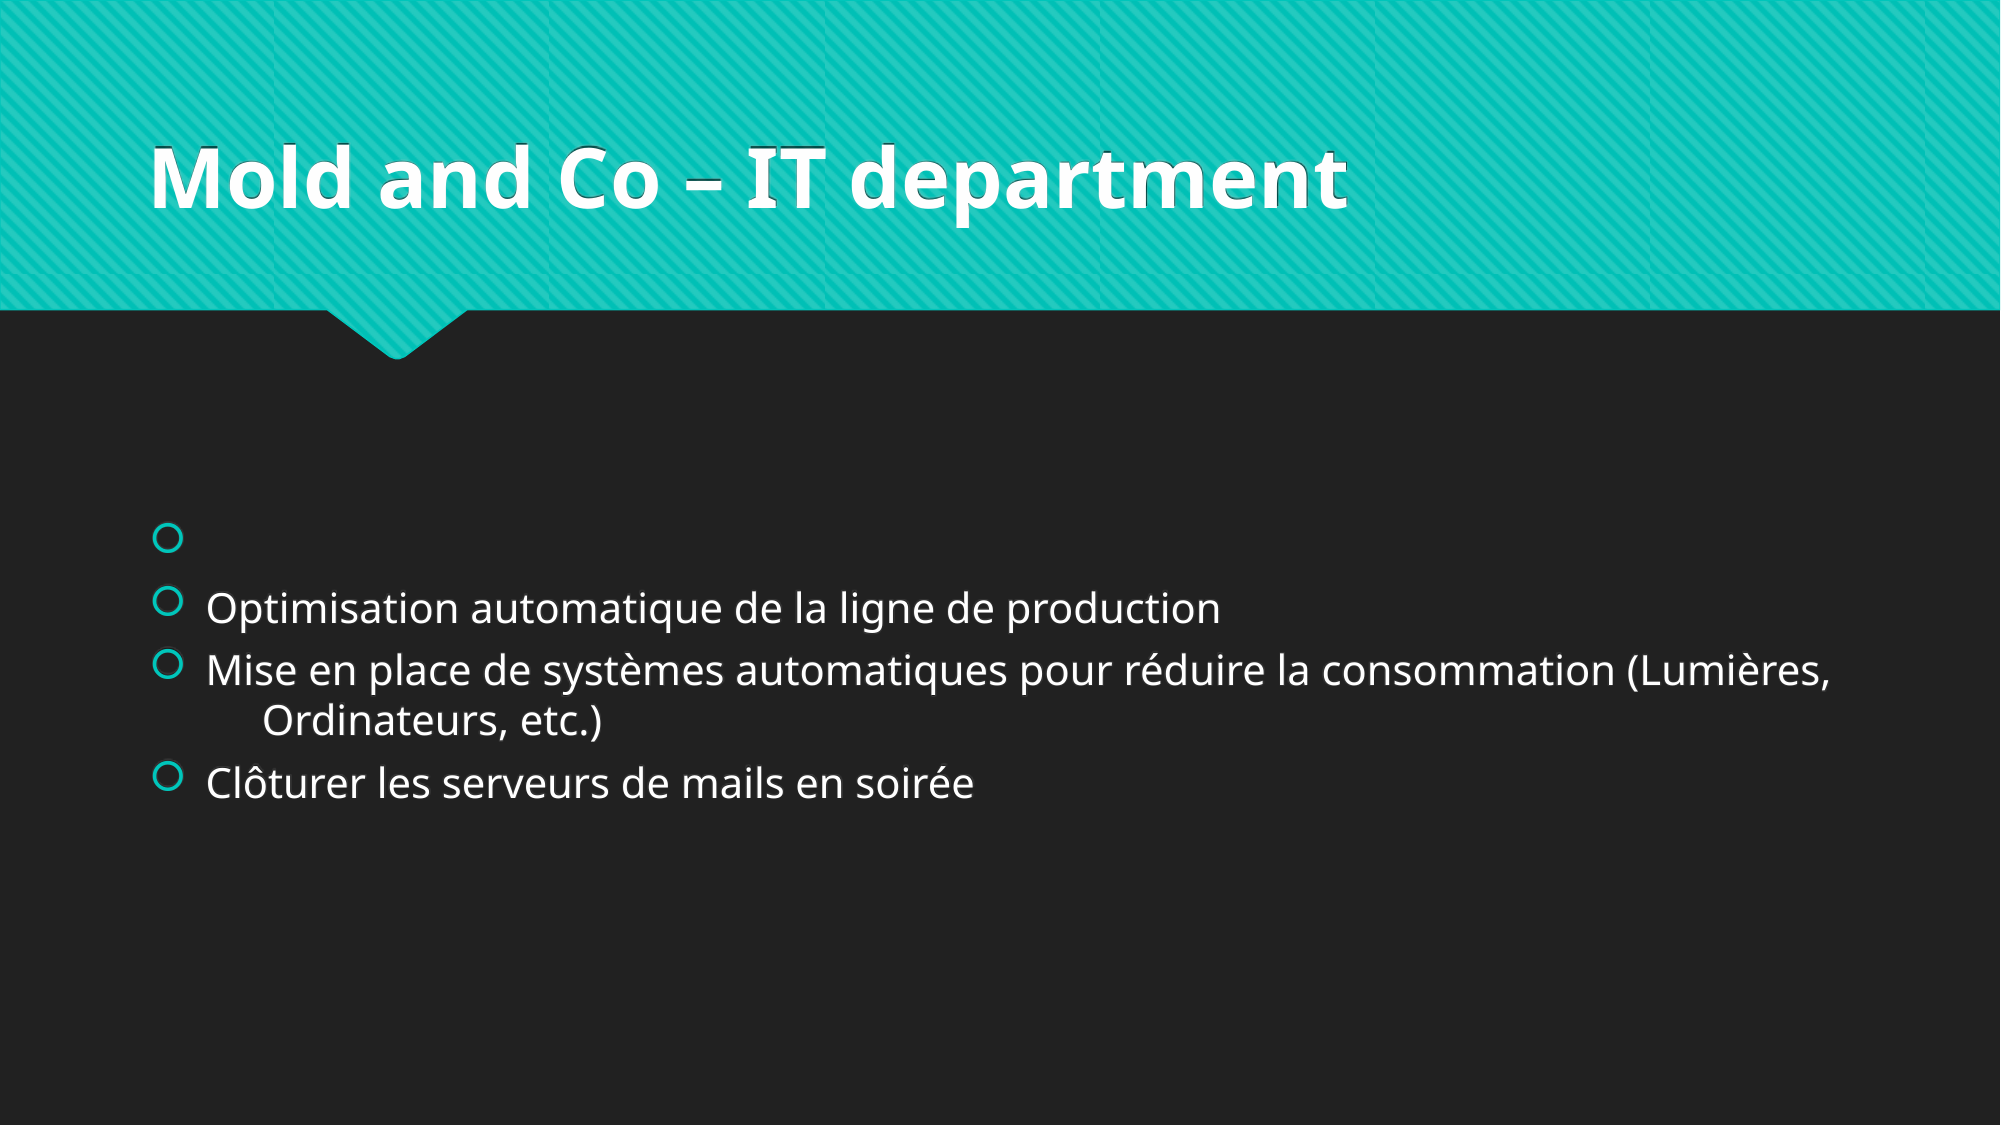

# Mold and Co – IT department
Optimisation automatique de la ligne de production
Mise en place de systèmes automatiques pour réduire la consommation (Lumières, Ordinateurs, etc.)
Clôturer les serveurs de mails en soirée